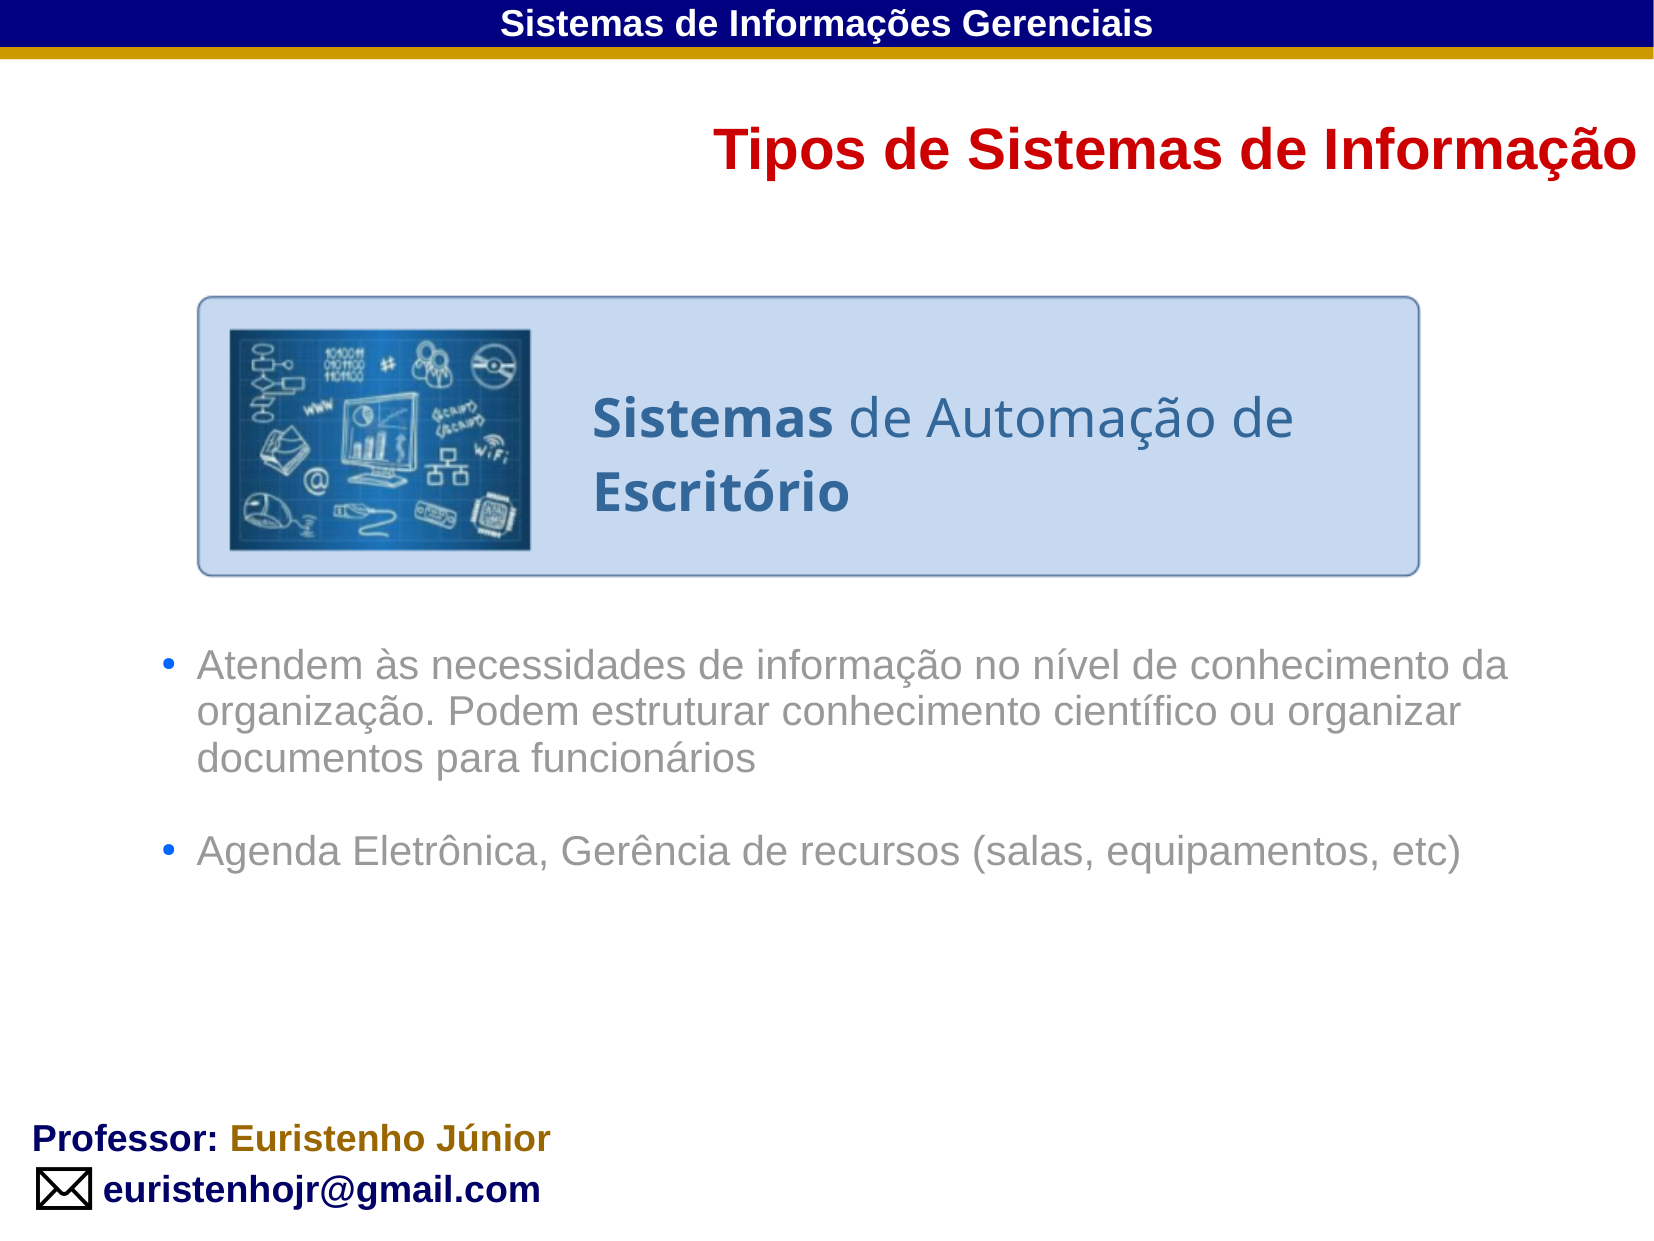

Empreendedorismo
Sistemas de Informações Gerenciais
Tipos de Sistemas de Informação
Sistemas de Automação de
Escritório
Atendem às necessidades de informação no nível de conhecimento da organização. Podem estruturar conhecimento científico ou organizar documentos para funcionários
Agenda Eletrônica, Gerência de recursos (salas, equipamentos, etc)
Professor: Euristenho Júnior
euristenhojr@gmail.com